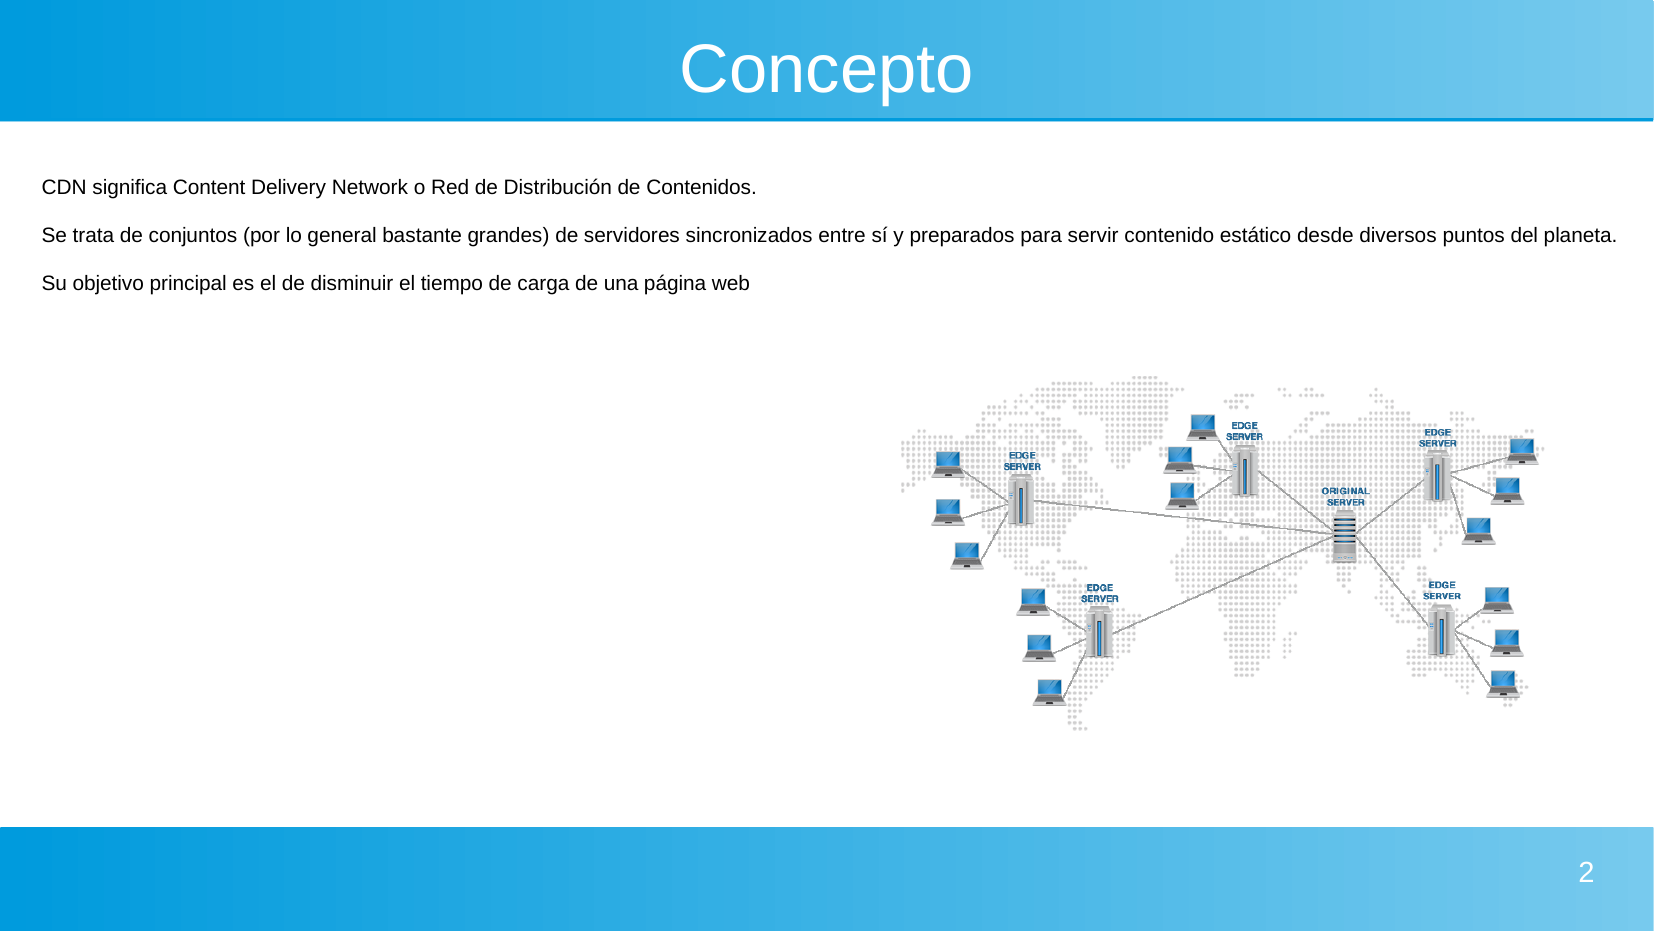

# Concepto
CDN significa Content Delivery Network o Red de Distribución de Contenidos.
Se trata de conjuntos (por lo general bastante grandes) de servidores sincronizados entre sí y preparados para servir contenido estático desde diversos puntos del planeta.
Su objetivo principal es el de disminuir el tiempo de carga de una página web
2